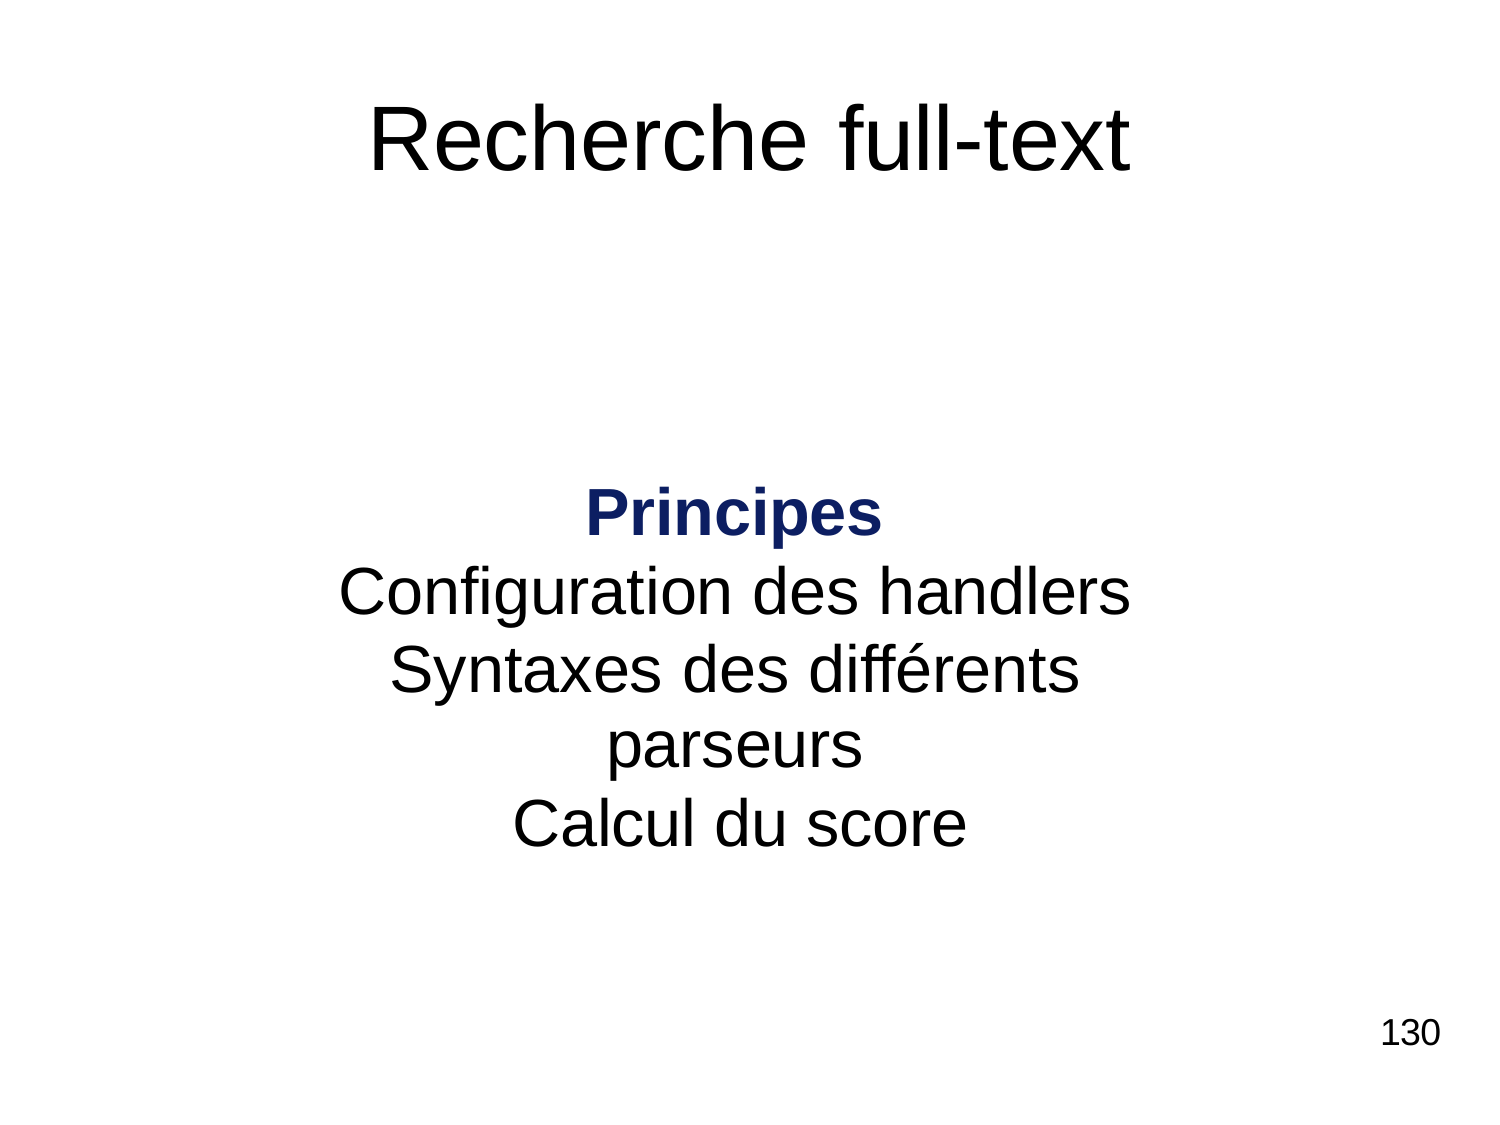

# Recherche	full-text
Principes
Configuration des handlers
Syntaxes des différents parseurs
 Calcul du score
130